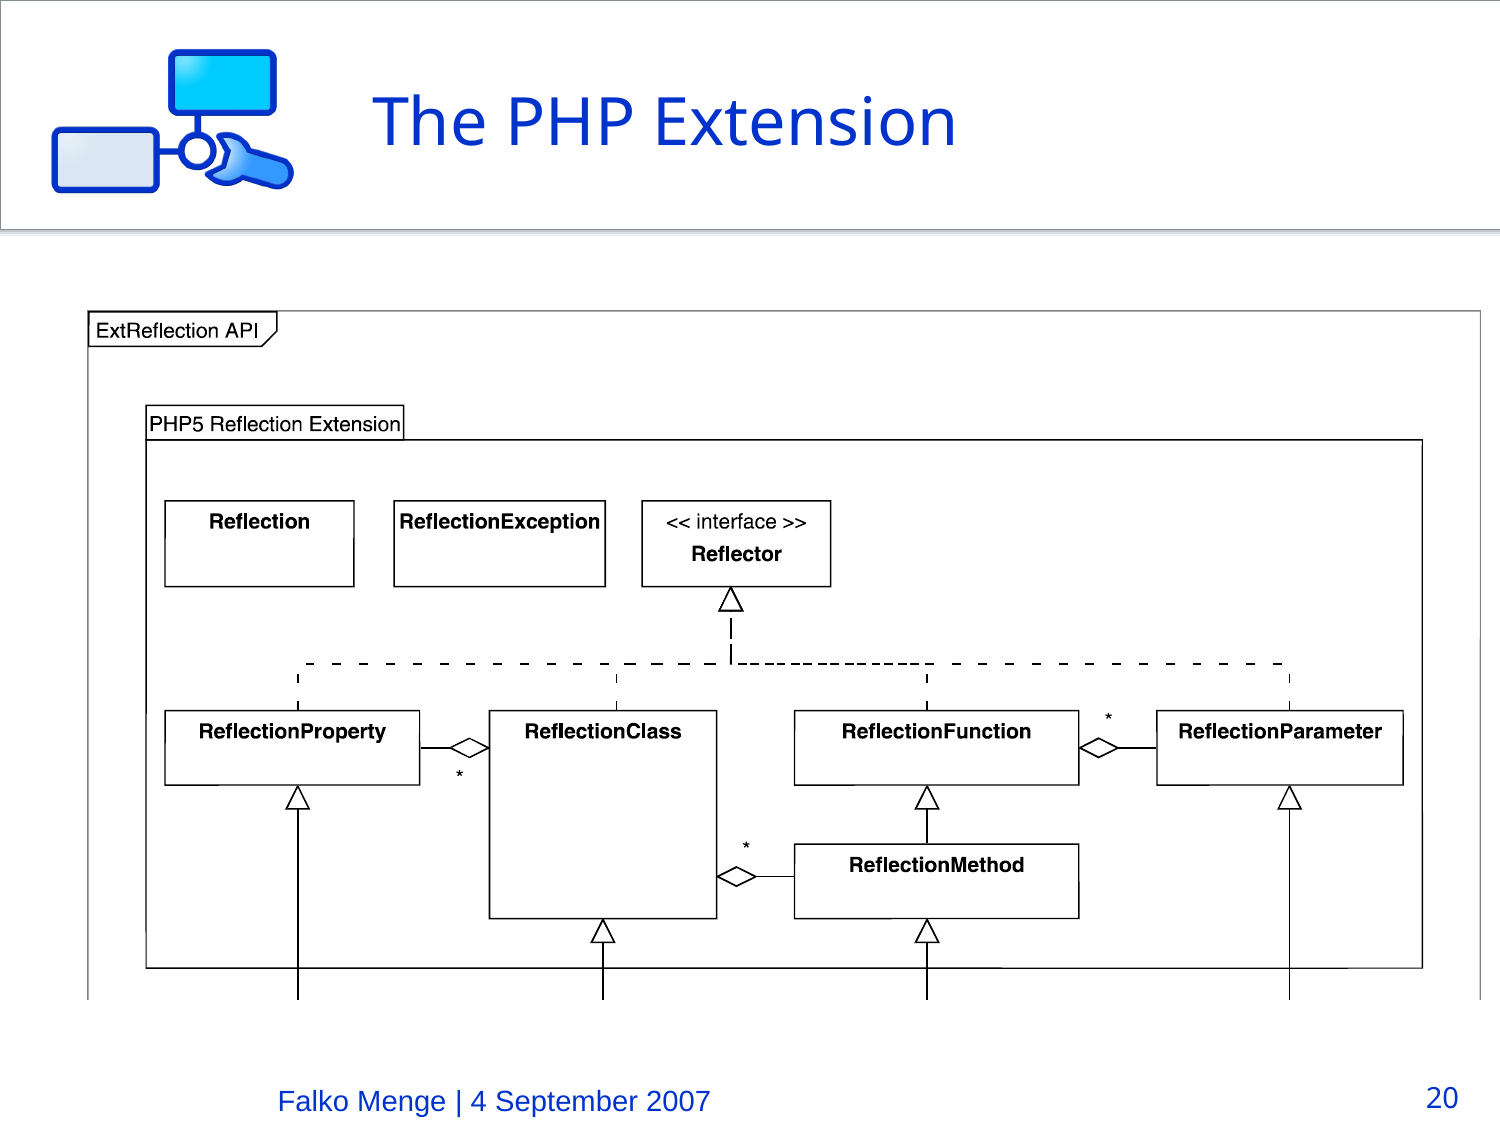

# The PHP Extension
Falko Menge
20